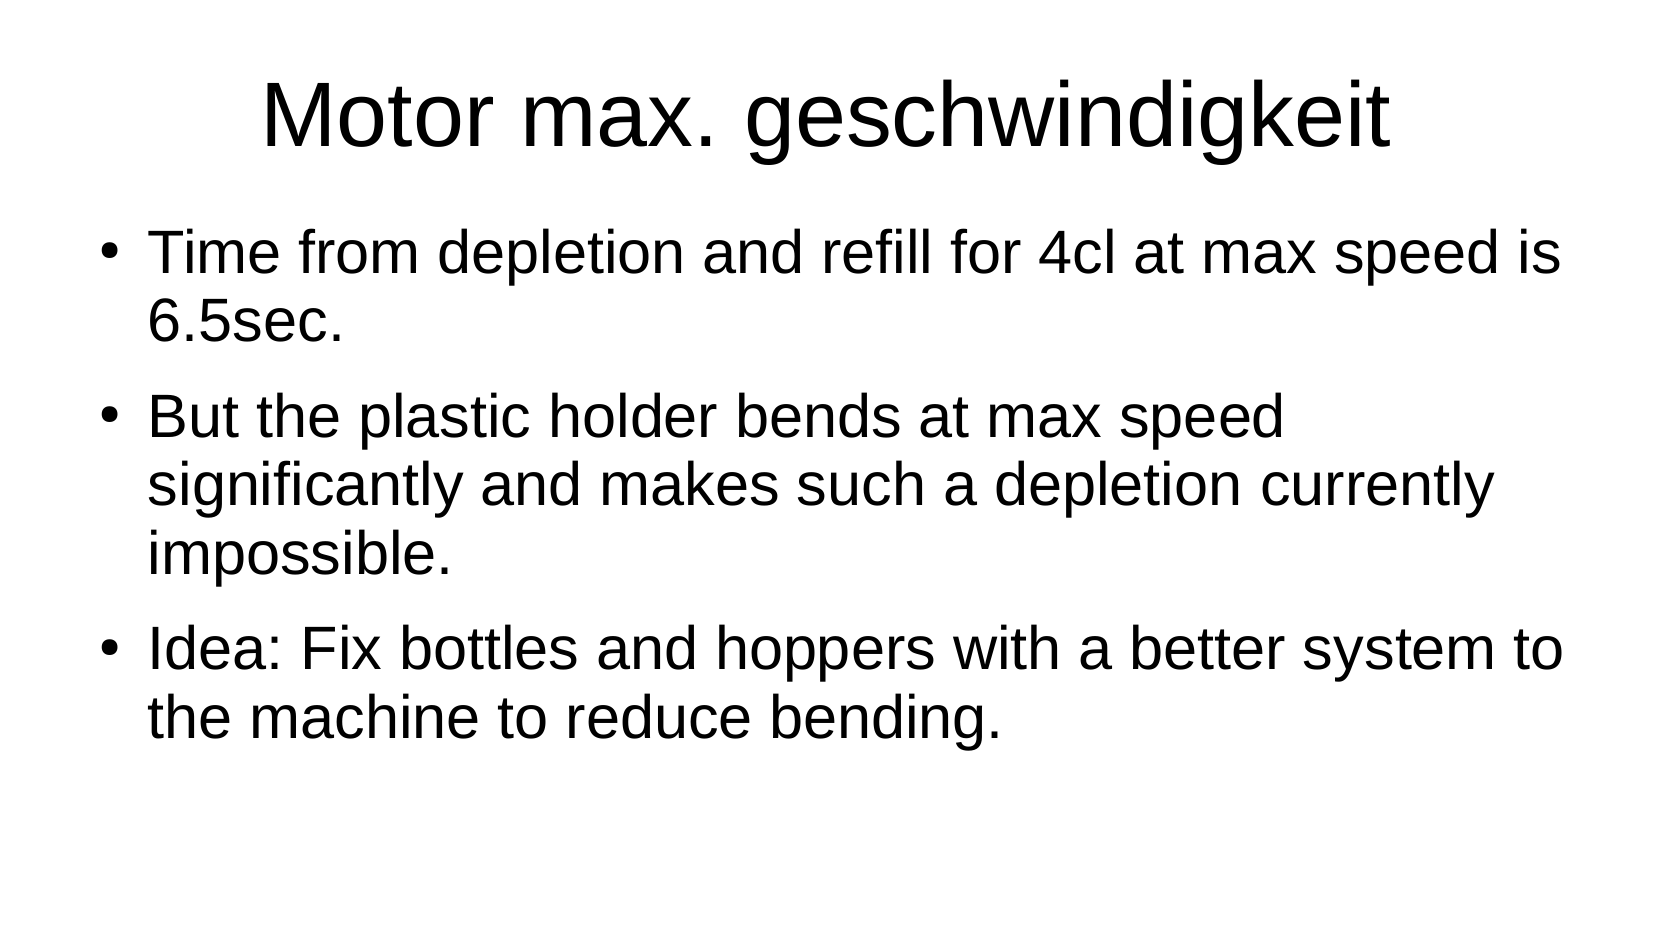

# Motor max. geschwindigkeit
Time from depletion and refill for 4cl at max speed is 6.5sec.
But the plastic holder bends at max speed significantly and makes such a depletion currently impossible.
Idea: Fix bottles and hoppers with a better system to the machine to reduce bending.